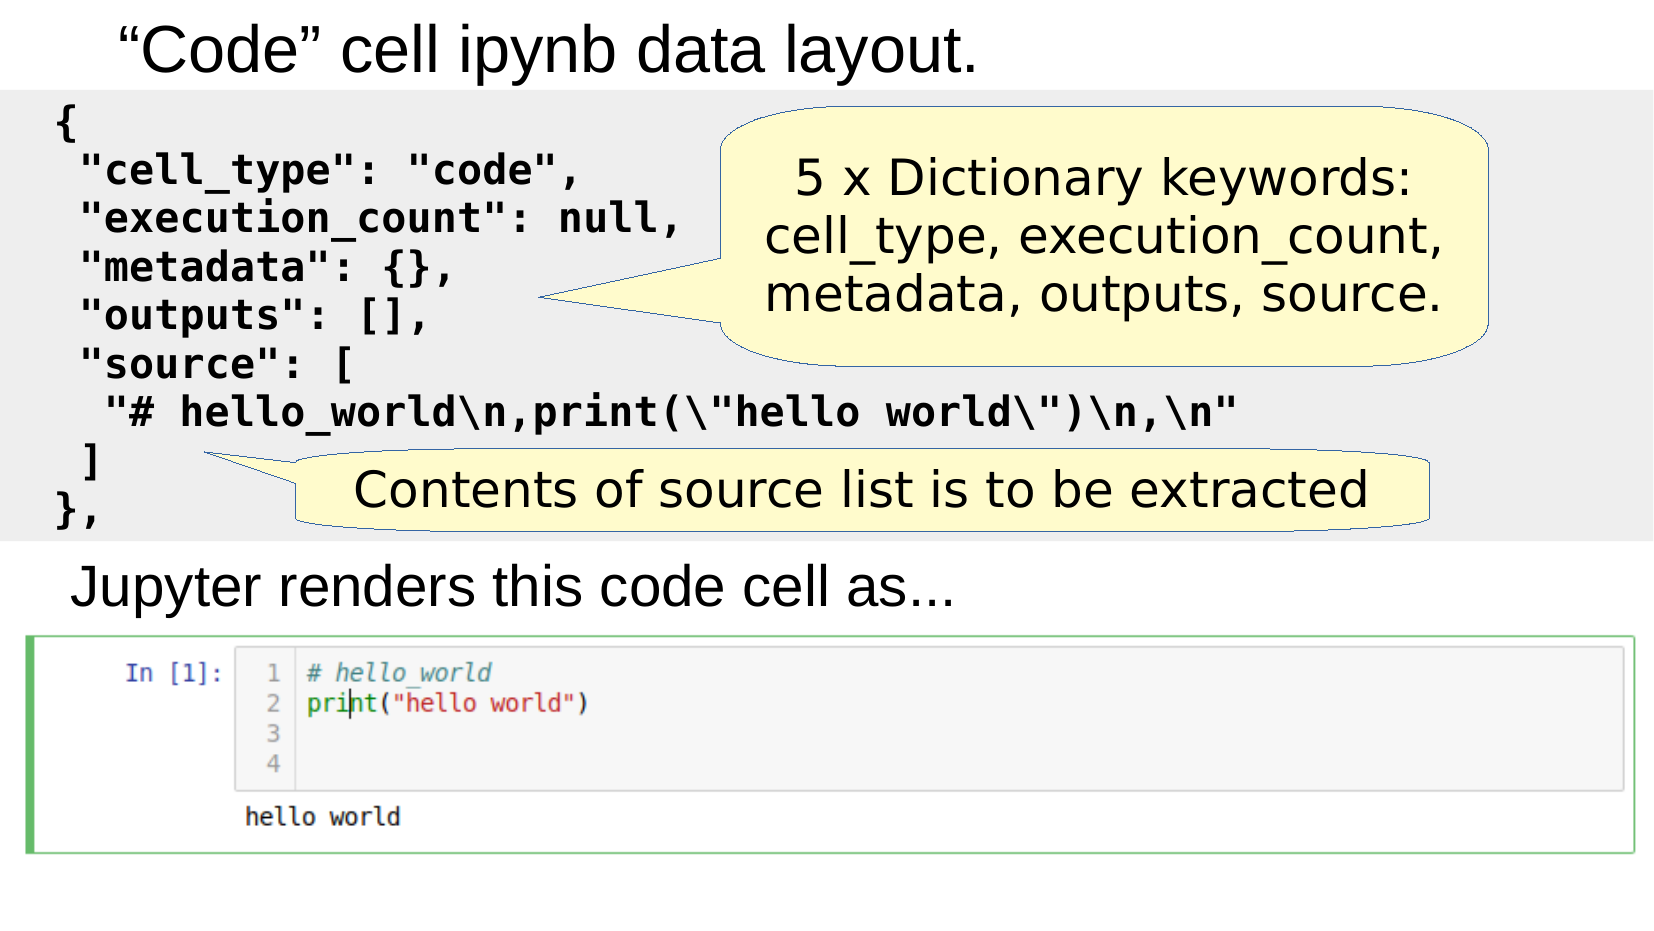

“Code” cell ipynb data layout.
 {
 "cell_type": "code",
 "execution_count": null,
 "metadata": {},
 "outputs": [],
 "source": [
 "# hello_world\n,print(\"hello world\")\n,\n"
 ]
 },
5 x Dictionary keywords:
cell_type, execution_count, metadata, outputs, source.
Contents of source list is to be extracted
Jupyter renders this code cell as...